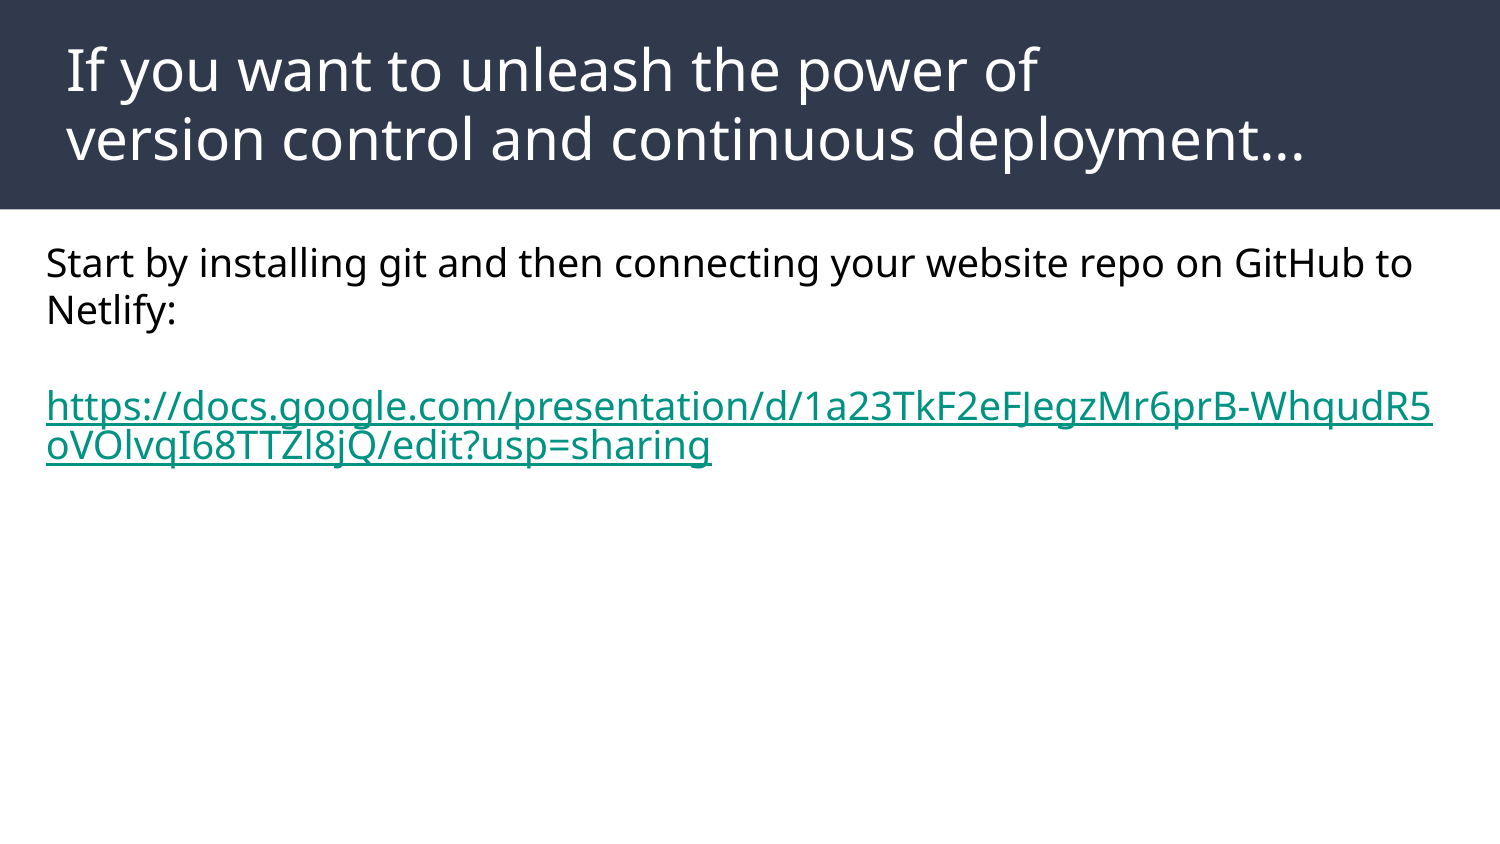

# If you want to unleash the power of version control and continuous deployment...
Start by installing git and then connecting your website repo on GitHub to Netlify:
https://docs.google.com/presentation/d/1a23TkF2eFJegzMr6prB-WhqudR5oVOlvqI68TTZl8jQ/edit?usp=sharing